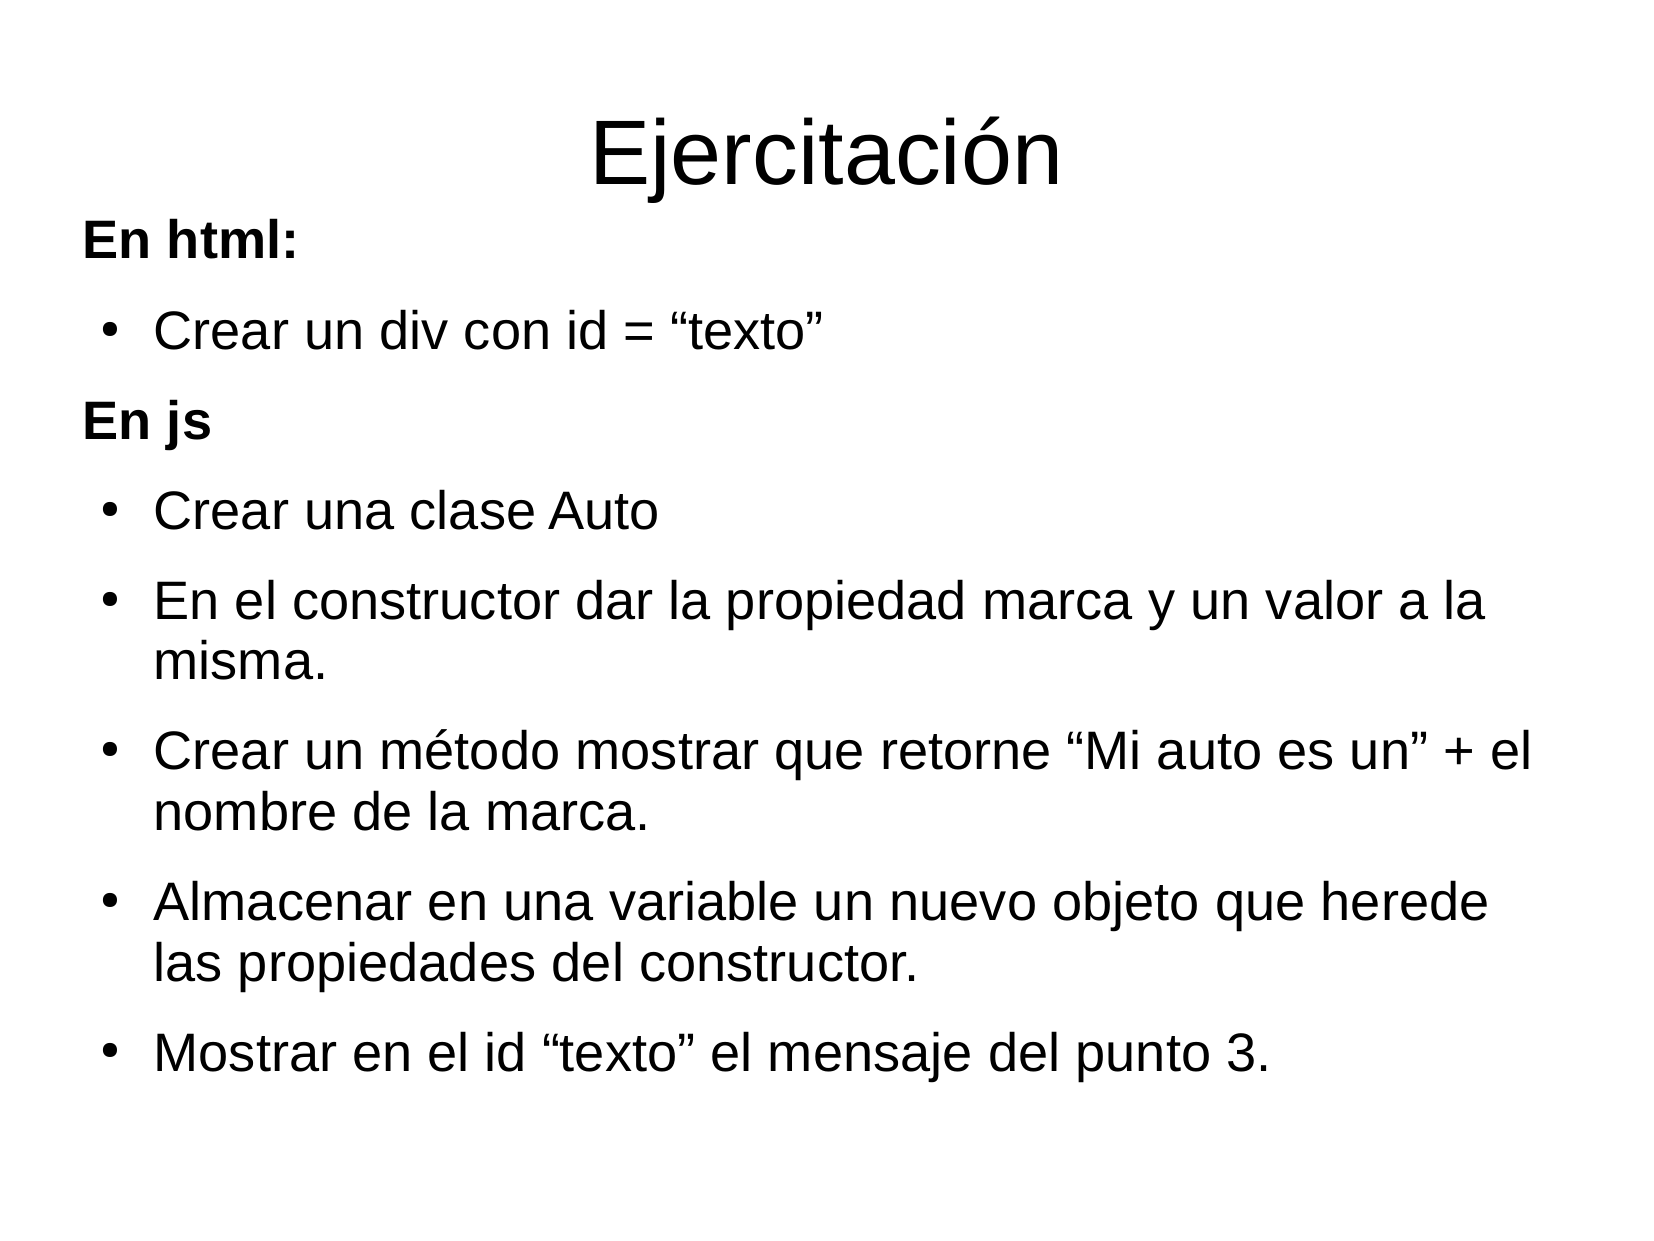

# Ejercitación
En html:
Crear un div con id = “texto”
En js
Crear una clase Auto
En el constructor dar la propiedad marca y un valor a la misma.
Crear un método mostrar que retorne “Mi auto es un” + el nombre de la marca.
Almacenar en una variable un nuevo objeto que herede las propiedades del constructor.
Mostrar en el id “texto” el mensaje del punto 3.